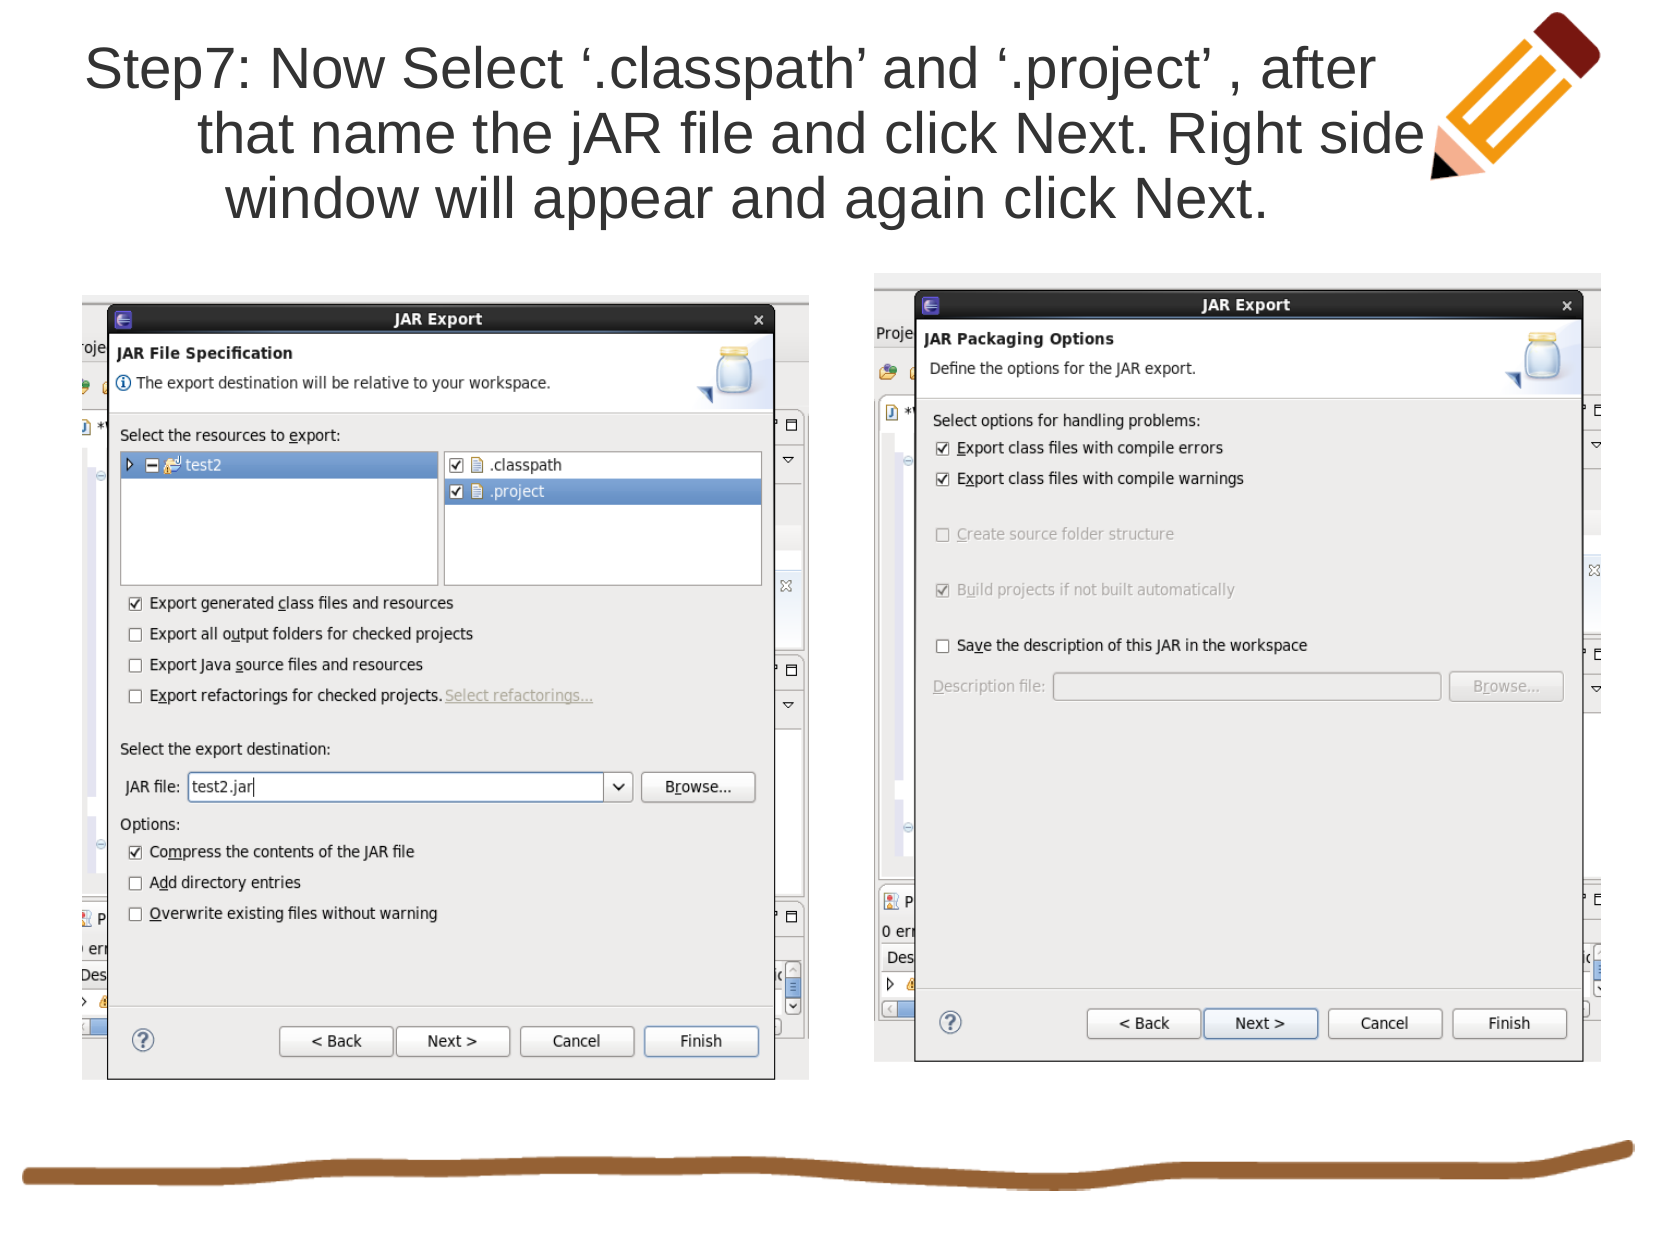

# Step7: Now Select ‘.classpath’ and ‘.project’ , after that name the jAR file and click Next. Right side window will appear and again click Next.